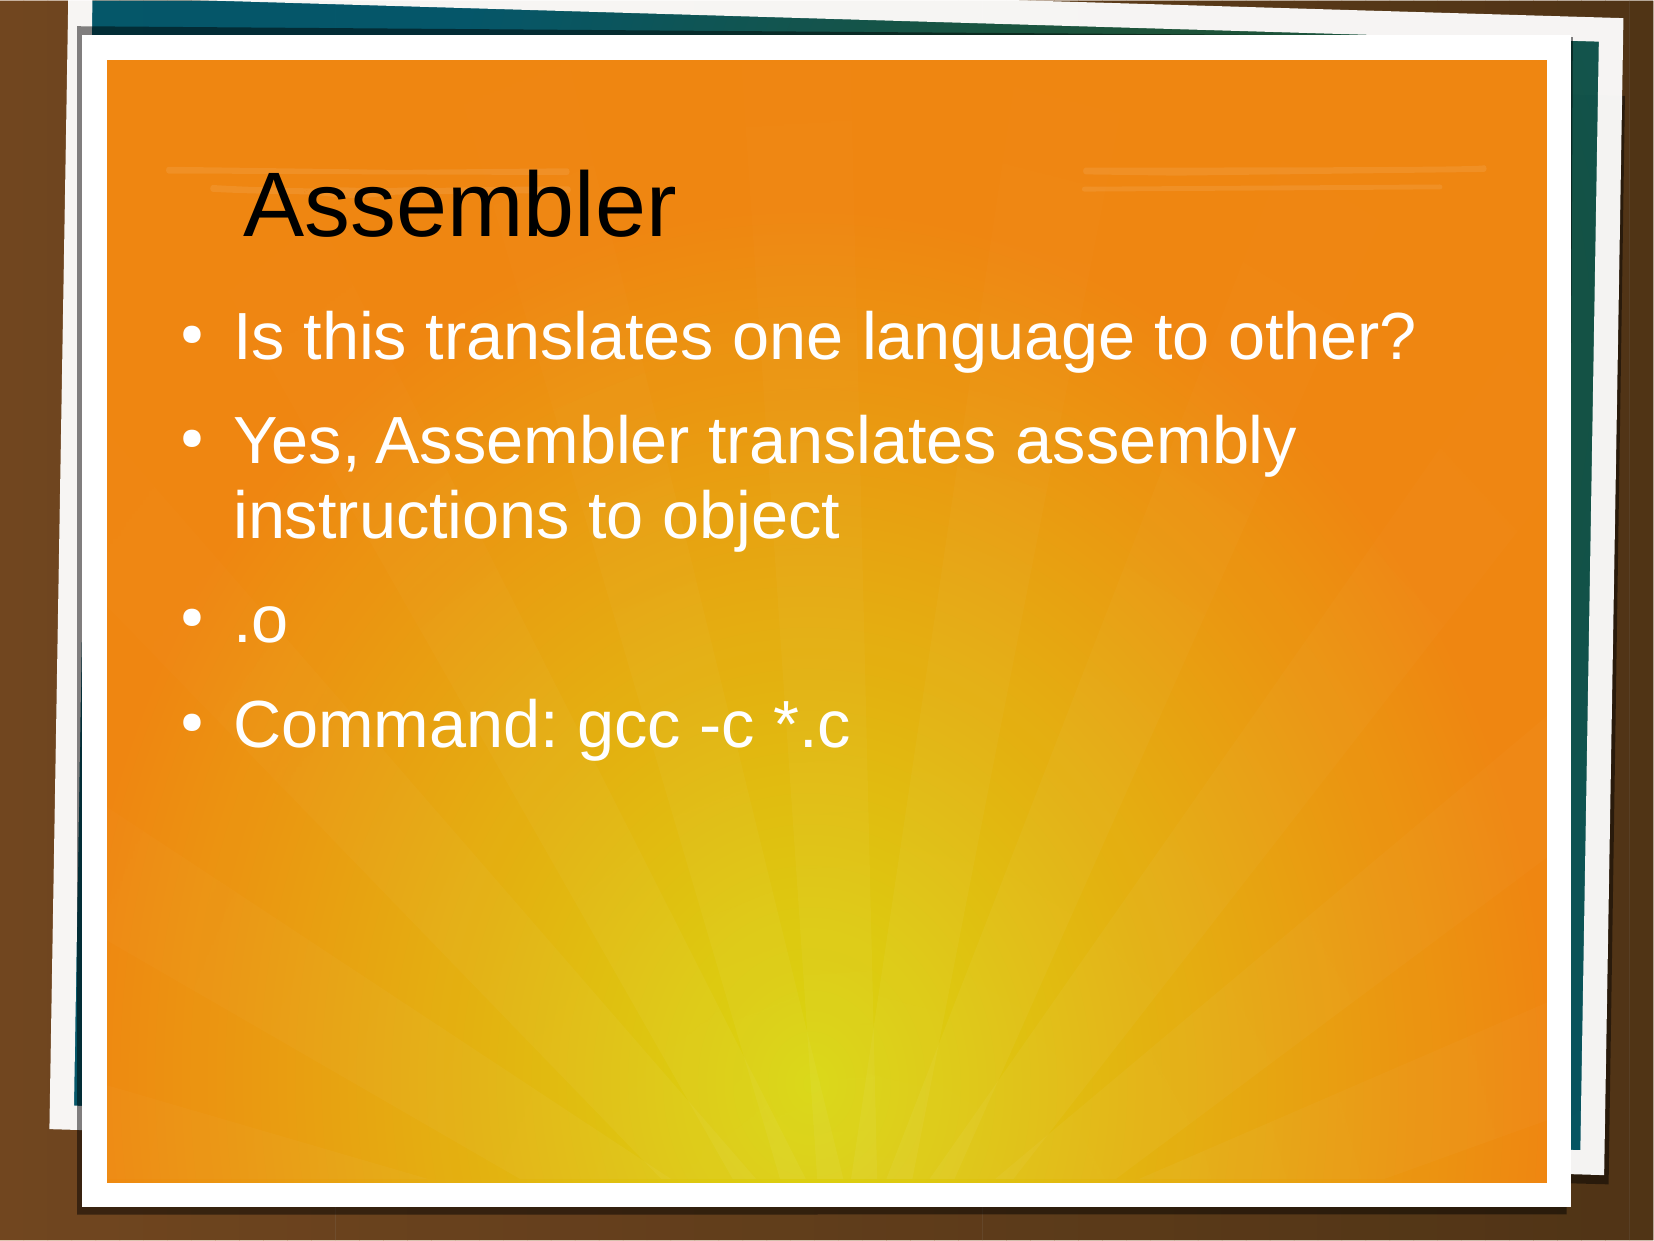

# Assembler
Is this translates one language to other?
Yes, Assembler translates assembly instructions to object
.o
Command: gcc -c *.c